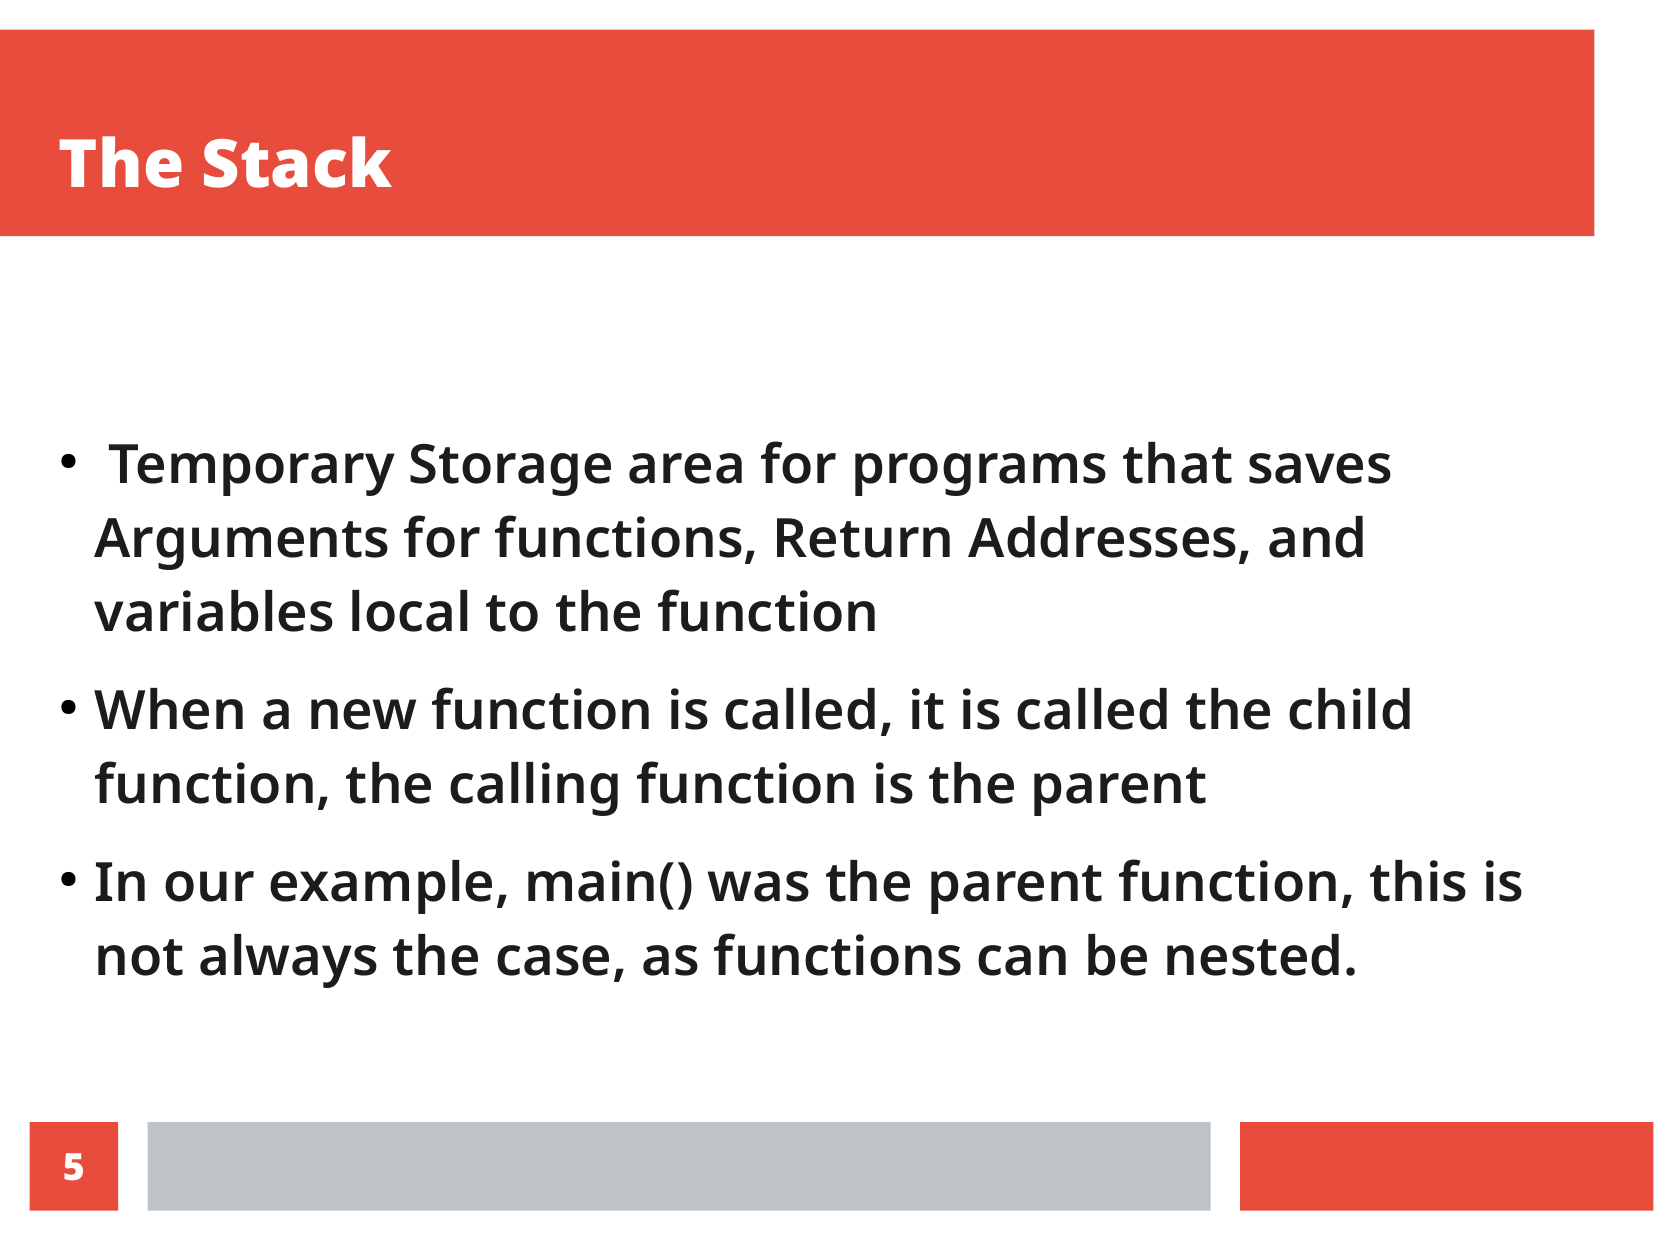

# The Stack
 Temporary Storage area for programs that saves Arguments for functions, Return Addresses, and variables local to the function
When a new function is called, it is called the child function, the calling function is the parent
In our example, main() was the parent function, this is not always the case, as functions can be nested.
5